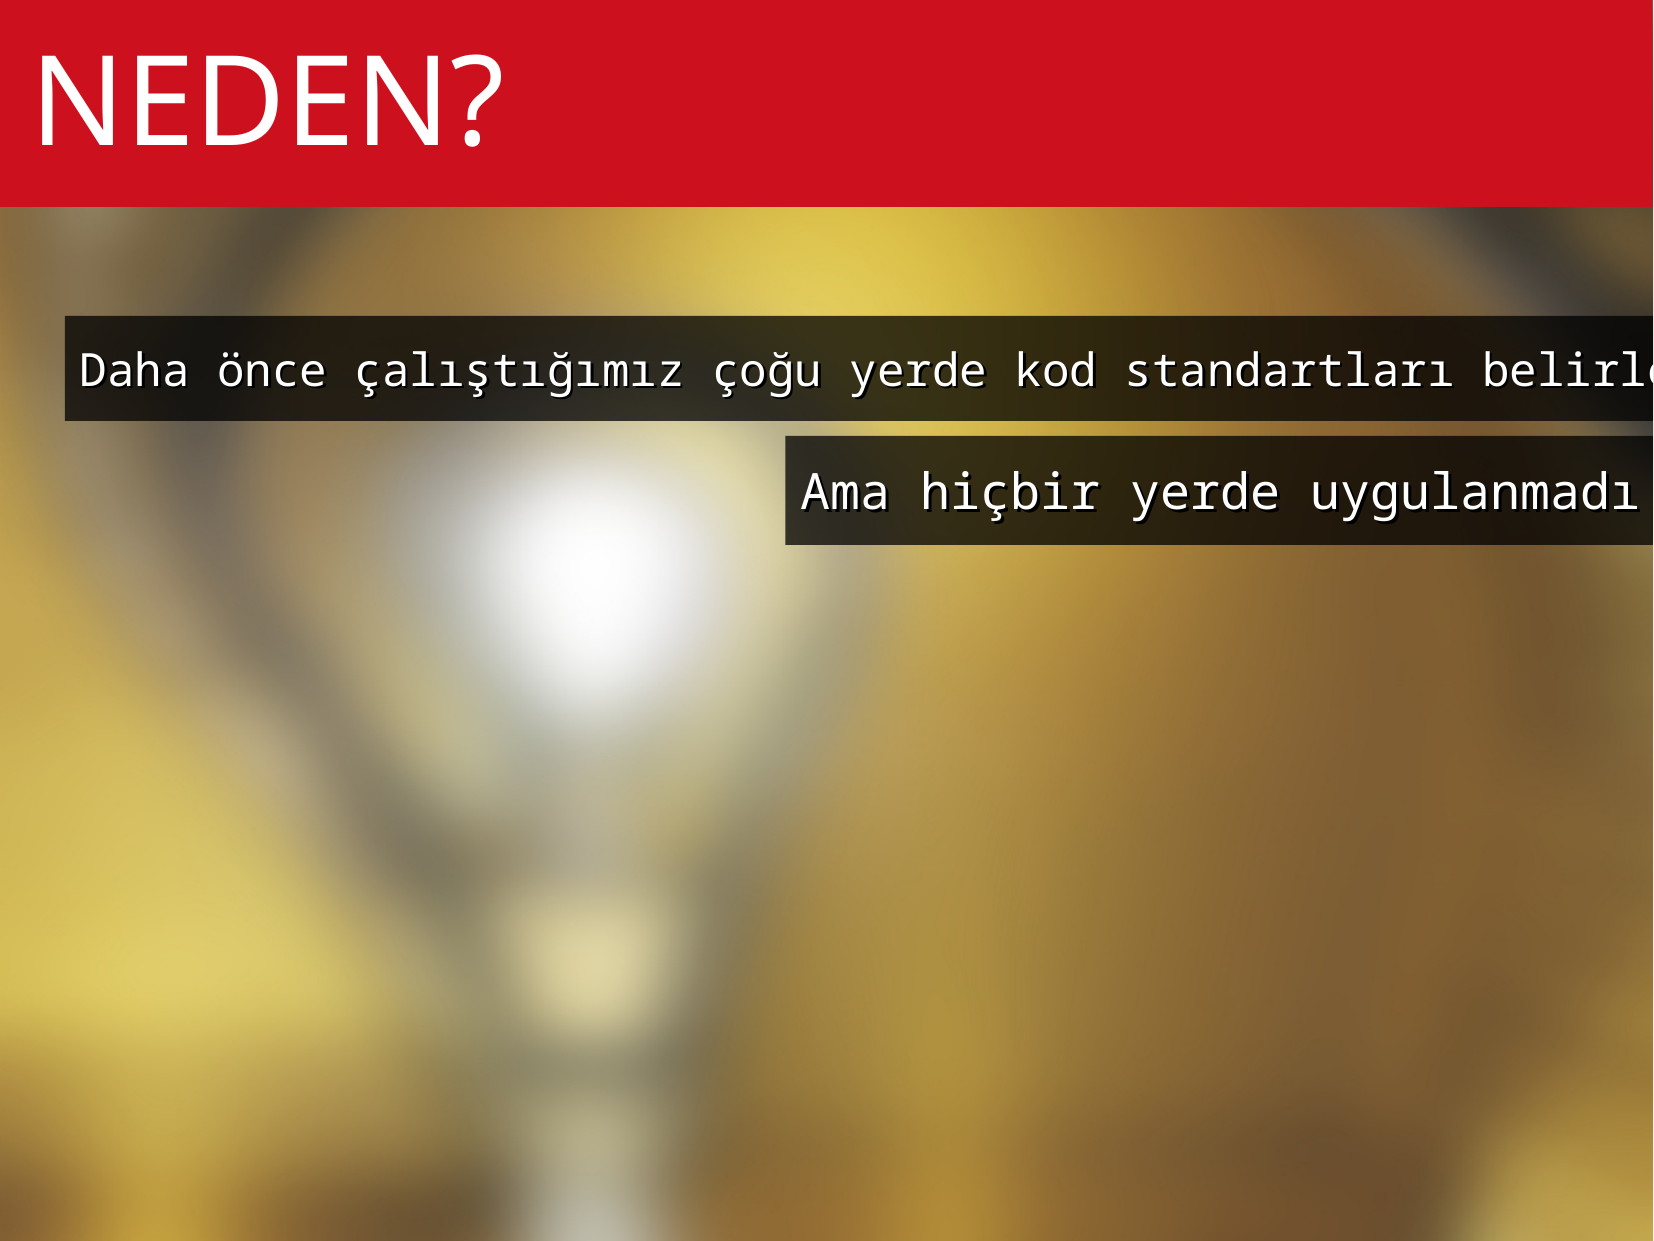

# NEDEN?
Daha önce çalıştığımız çoğu yerde kod standartları belirlendi
Ama hiçbir yerde uygulanmadı